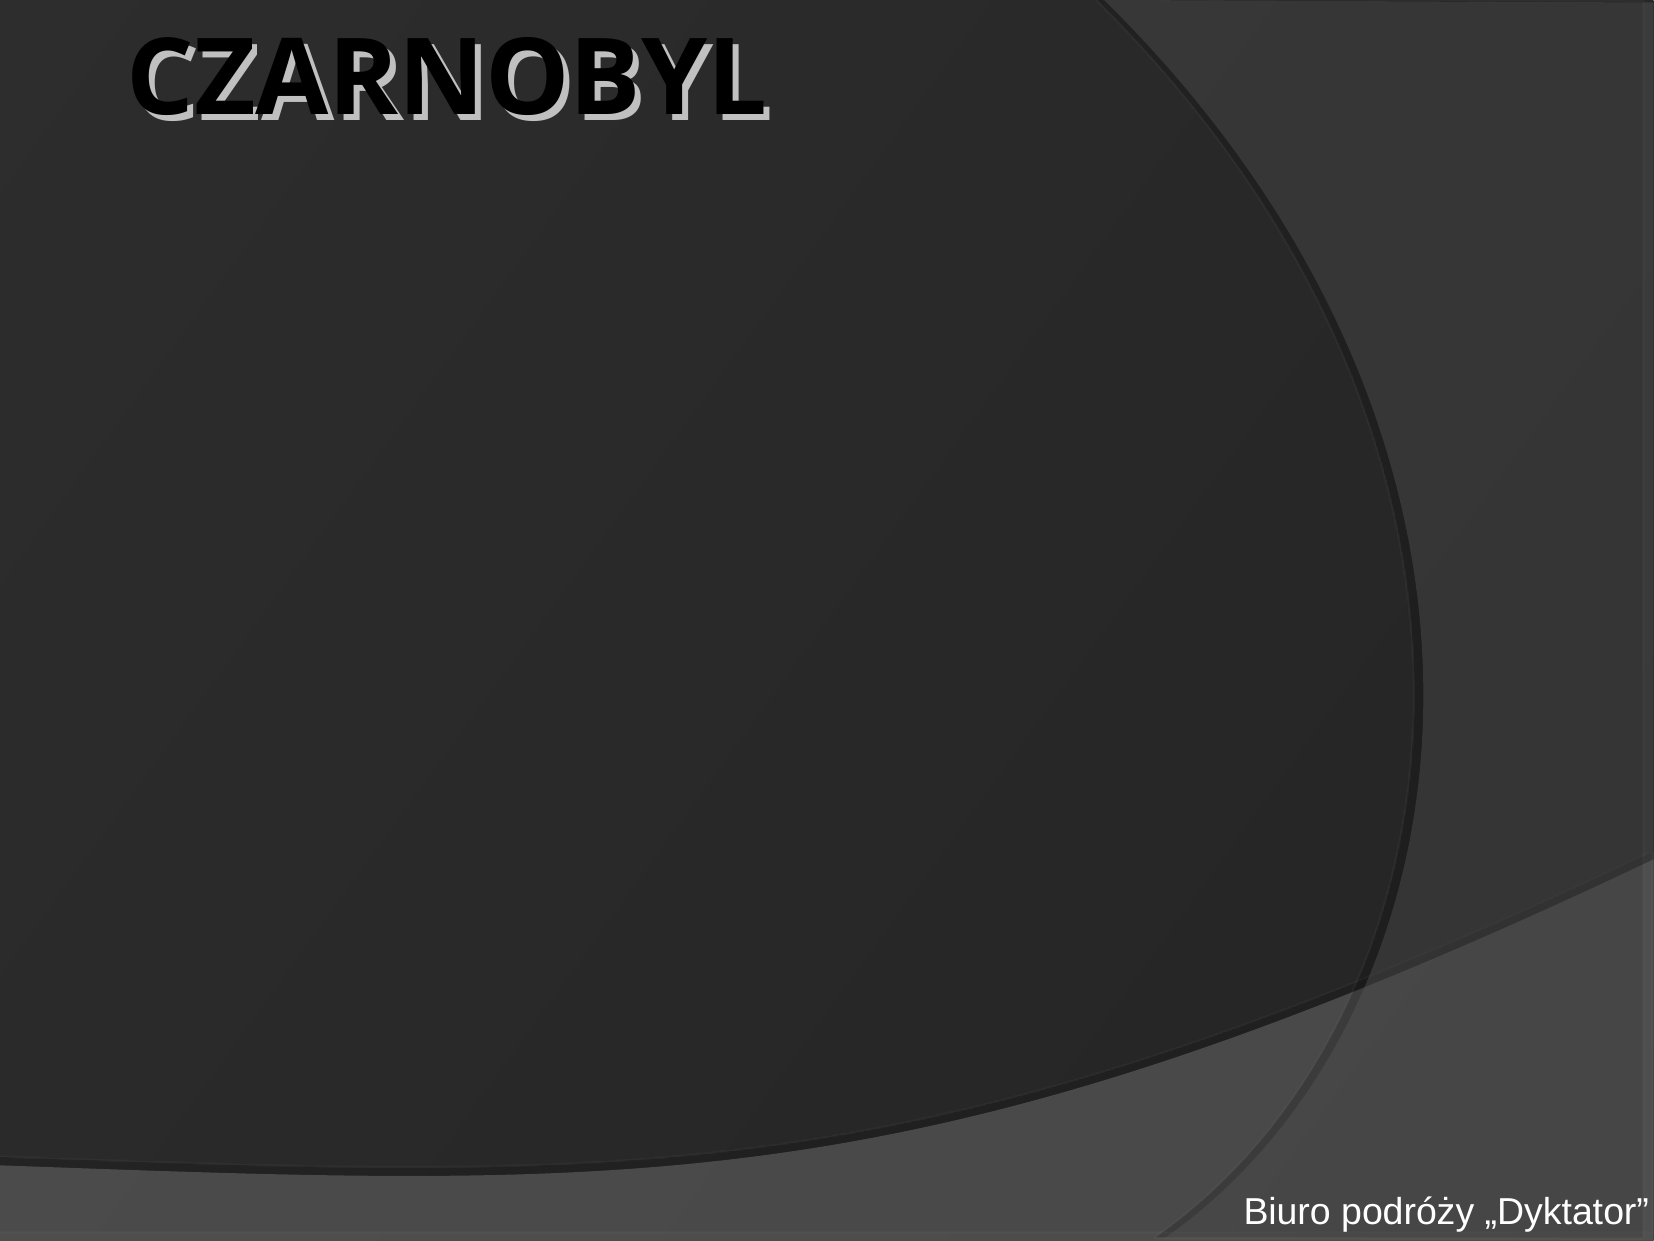

# Czarnobyl
Biuro podróży „Dyktator”
Biuro podróży „Dyktator”